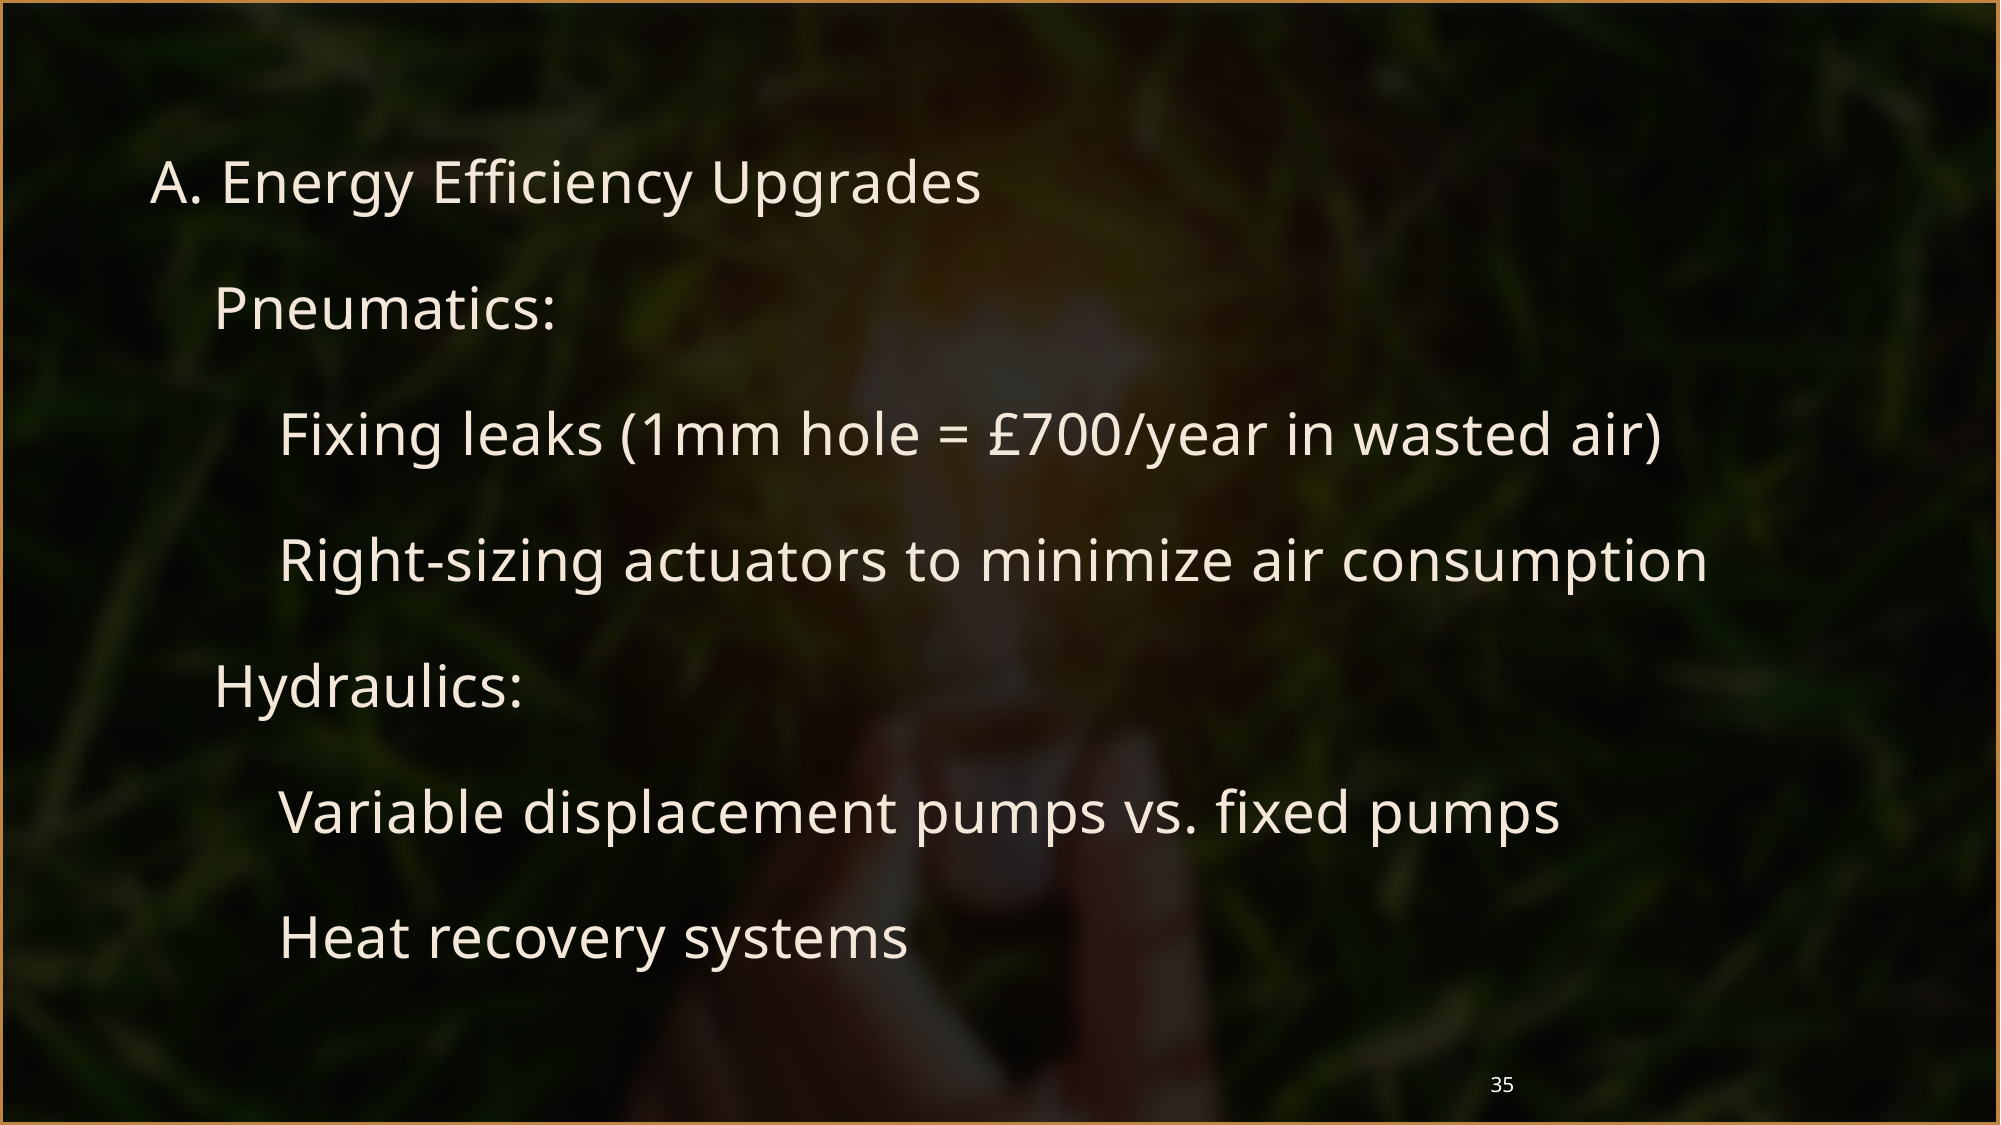

# A. Energy Efficiency Upgrades Pneumatics: Fixing leaks (1mm hole = £700/year in wasted air) Right-sizing actuators to minimize air consumption Hydraulics: Variable displacement pumps vs. fixed pumps Heat recovery systems